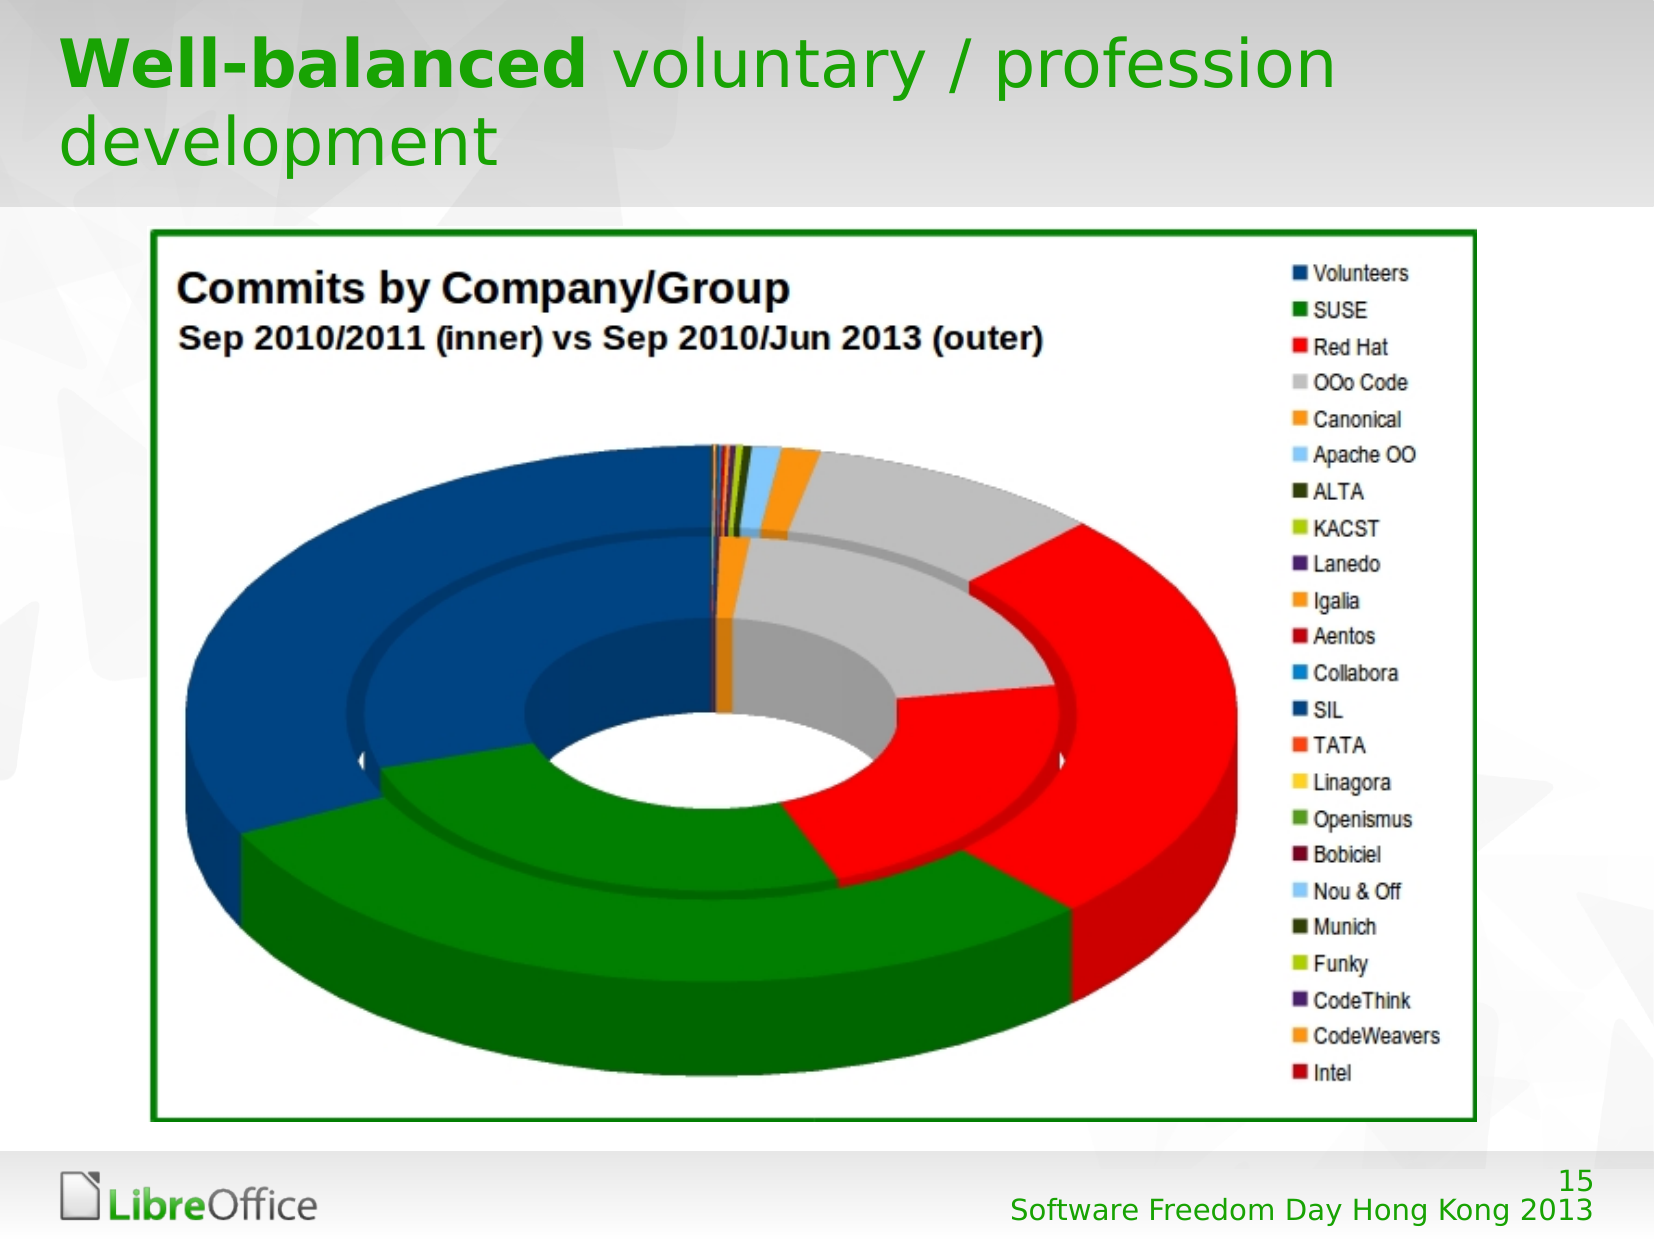

# Well-balanced voluntary / profession development
15
Software Freedom Day Hong Kong 2013